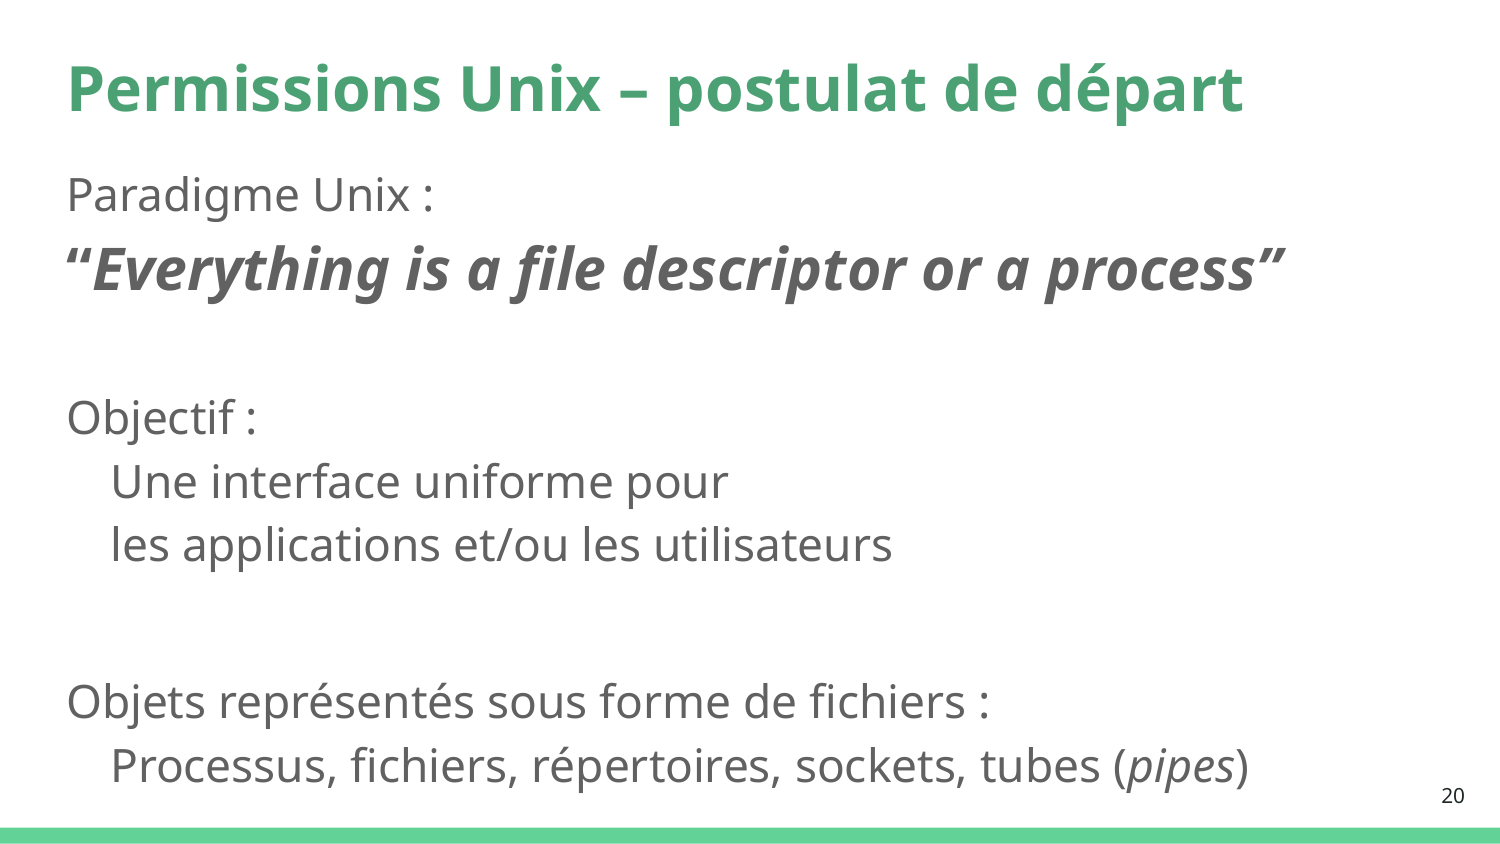

# Permissions Unix – postulat de départ
Paradigme Unix :
“Everything is a file descriptor or a process”
Objectif :
	Une interface uniforme pour
	les applications et/ou les utilisateurs
Objets représentés sous forme de fichiers :
	Processus, fichiers, répertoires, sockets, tubes (pipes)